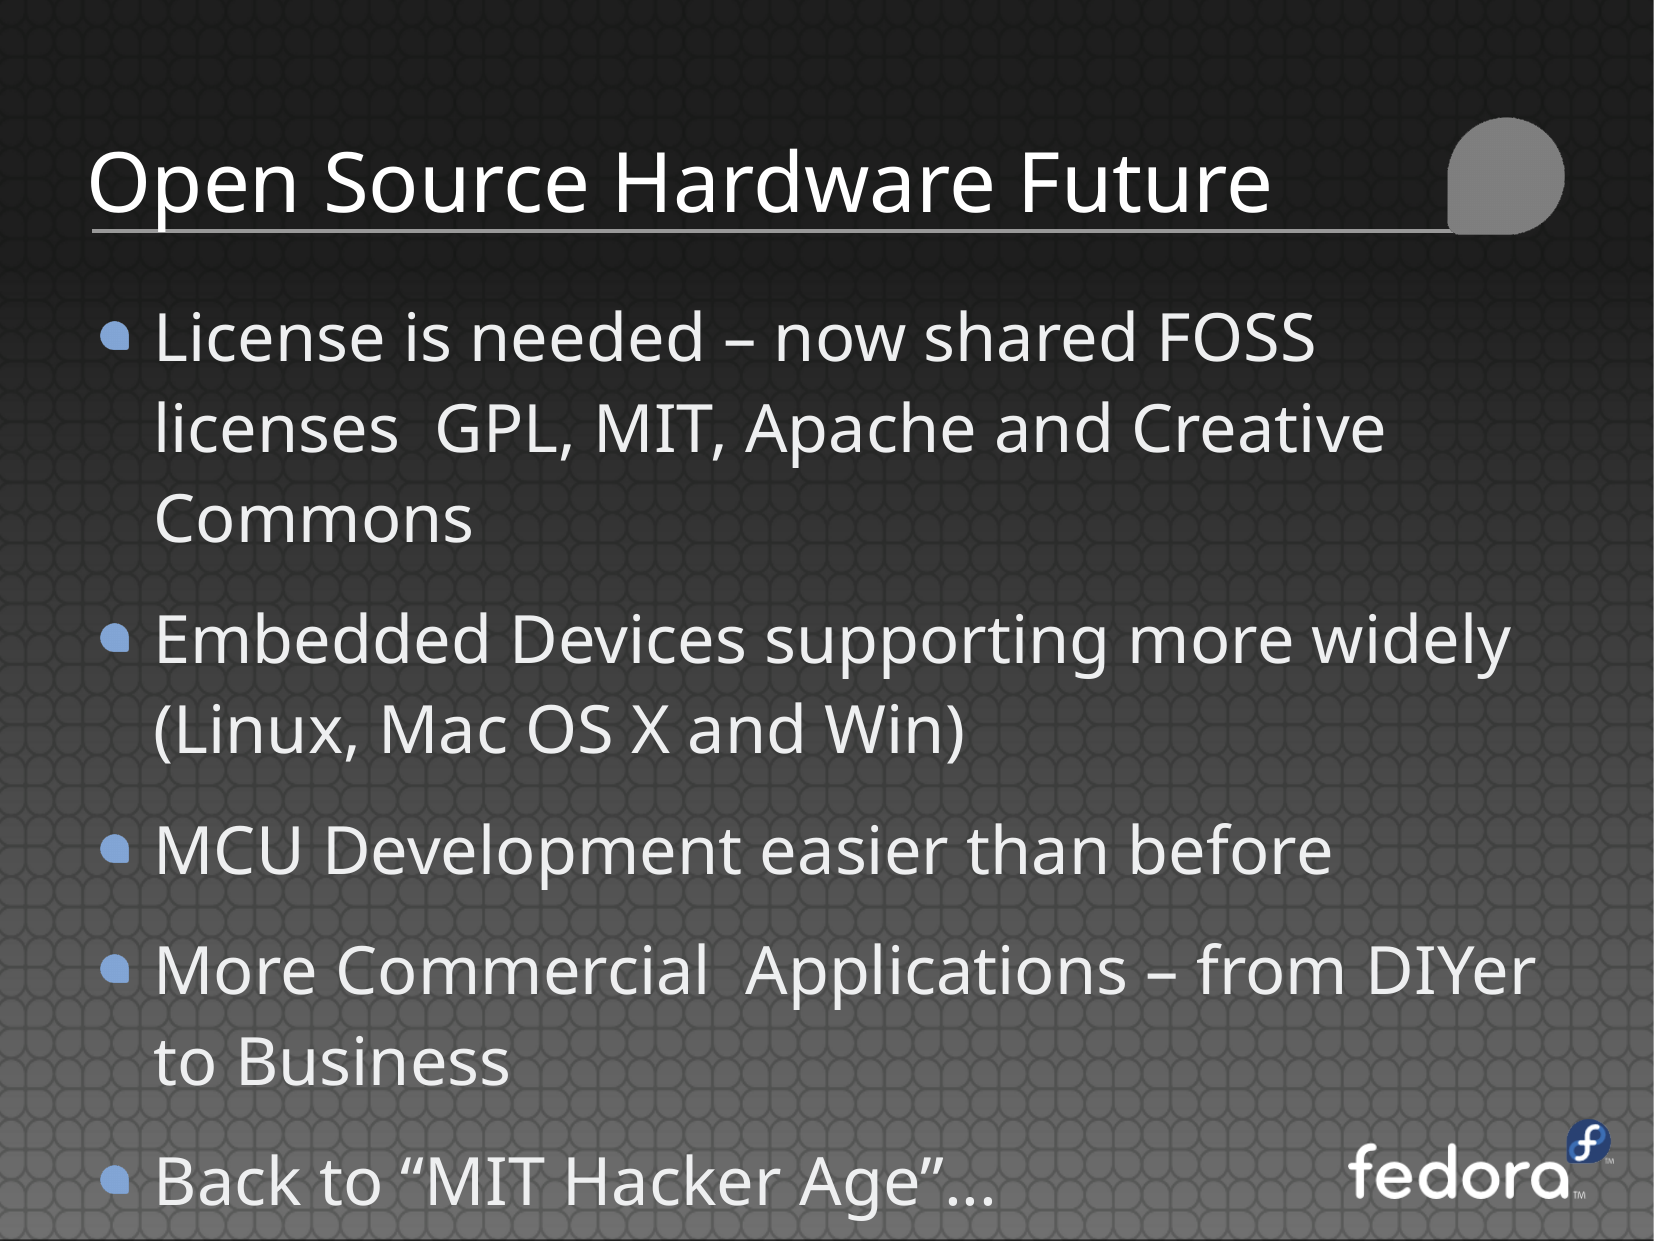

# Open Source Hardware Future
License is needed – now shared FOSS licenses GPL, MIT, Apache and Creative Commons
Embedded Devices supporting more widely (Linux, Mac OS X and Win)
MCU Development easier than before
More Commercial Applications – from DIYer to Business
Back to “MIT Hacker Age”...